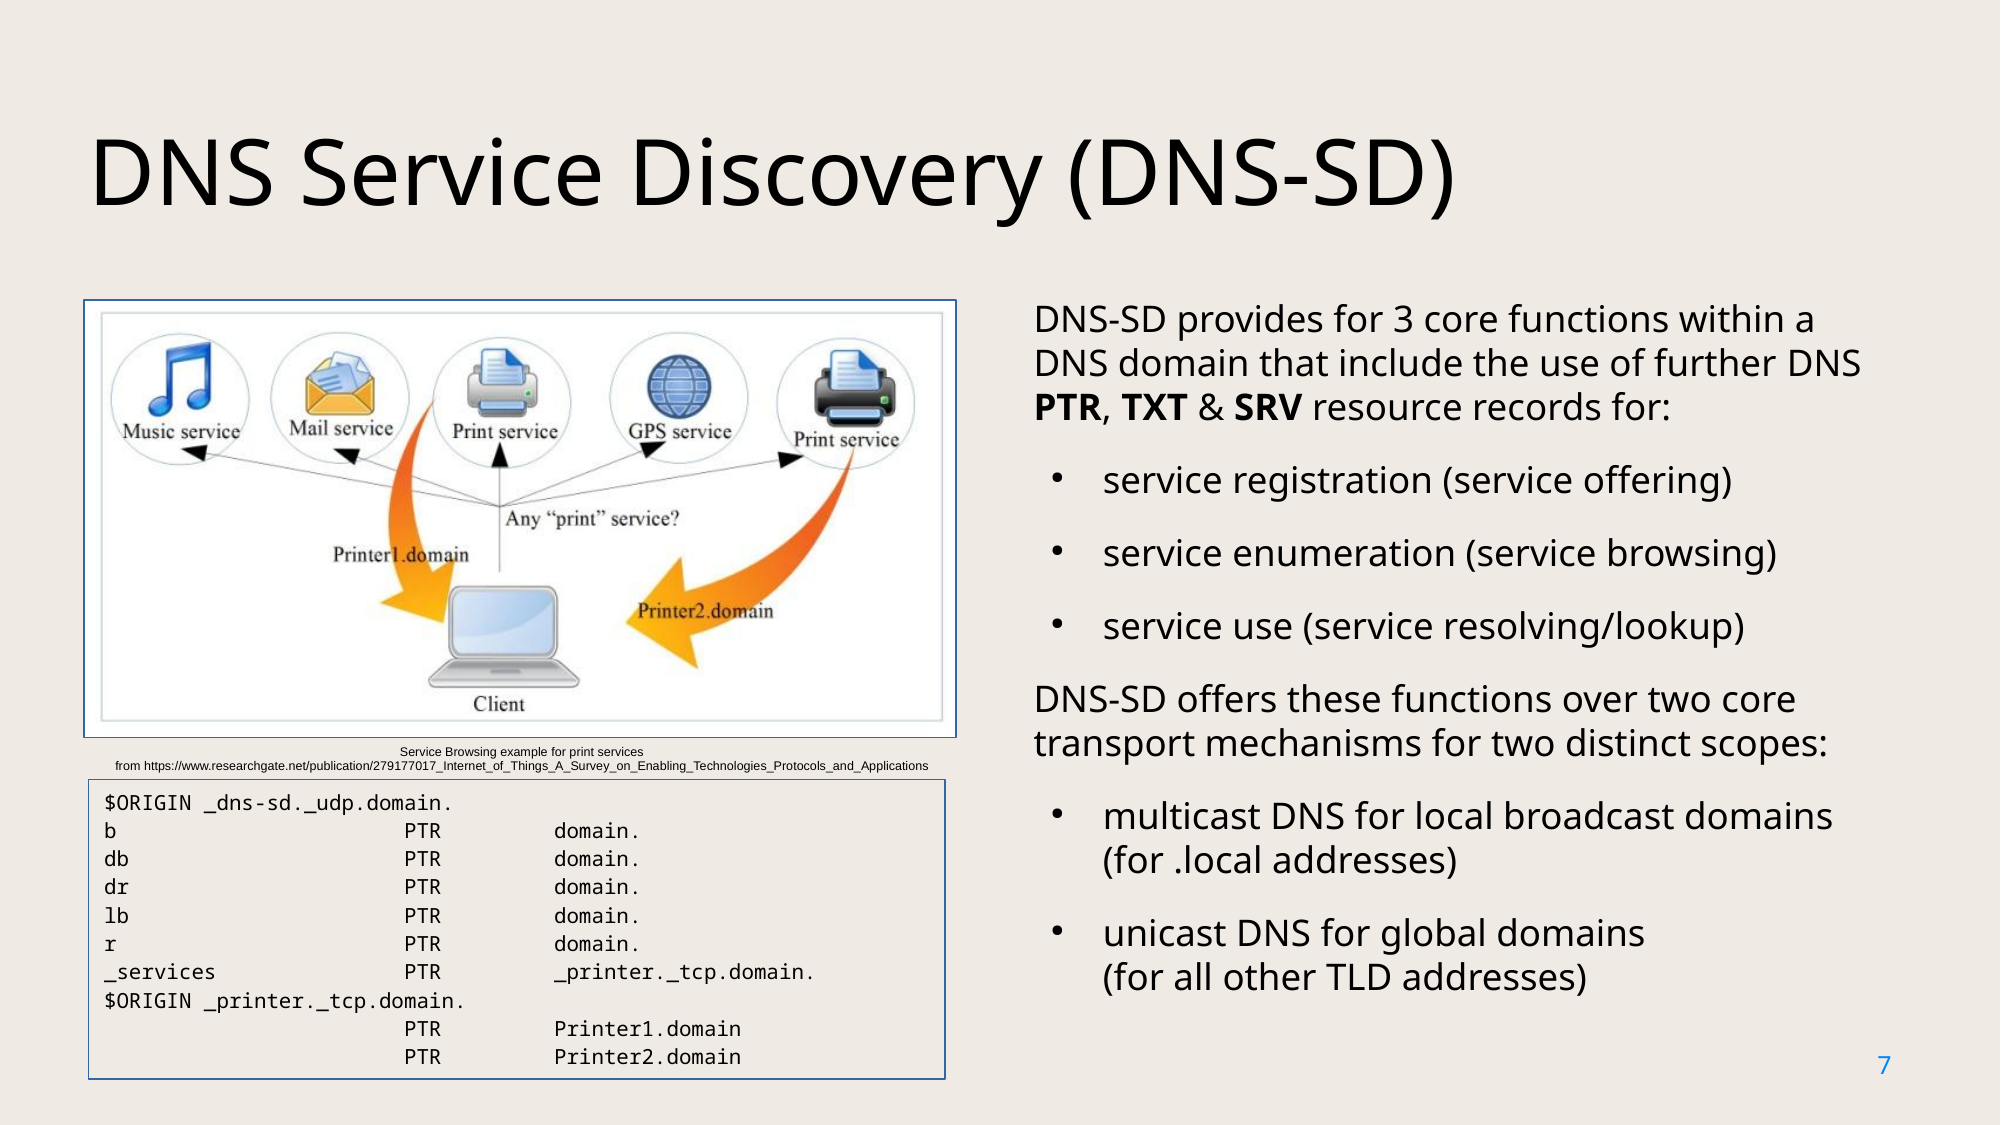

# DNS Service Discovery (DNS-SD)
DNS-SD provides for 3 core functions within a DNS domain that include the use of further DNS PTR, TXT & SRV resource records for:
service registration (service offering)
service enumeration (service browsing)
service use (service resolving/lookup)
DNS-SD offers these functions over two core transport mechanisms for two distinct scopes:
multicast DNS for local broadcast domains
(for .local addresses)
unicast DNS for global domains
(for all other TLD addresses)
Service Browsing example for print services
from https://www.researchgate.net/publication/279177017_Internet_of_Things_A_Survey_on_Enabling_Technologies_Protocols_and_Applications
$ORIGIN _dns-sd._udp.domain.
b		PTR	domain.
db		PTR	domain.
dr		PTR	domain.
lb		PTR	domain.
r		PTR	domain.
_services		PTR	_printer._tcp.domain.
$ORIGIN _printer._tcp.domain.
		PTR	Printer1.domain
		PTR	Printer2.domain